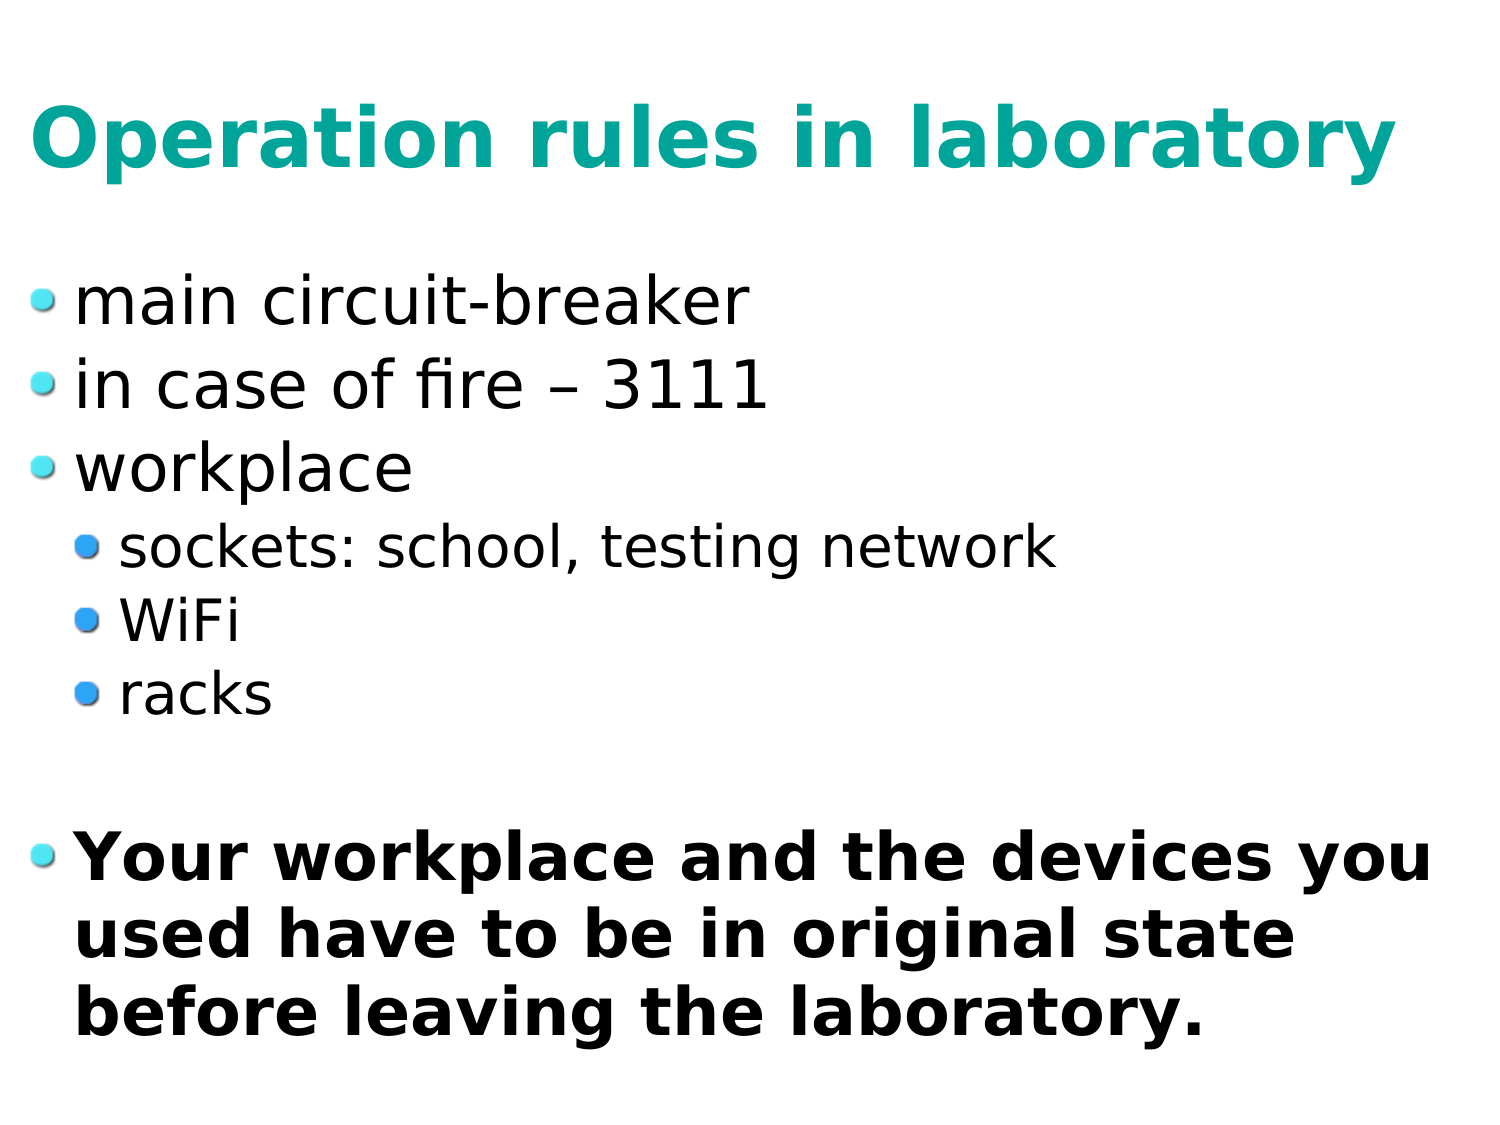

# Operation rules in laboratory
main circuit-breaker
in case of fire – 3111
workplace
sockets: school, testing network
WiFi
racks
Your workplace and the devices you used have to be in original state before leaving the laboratory.